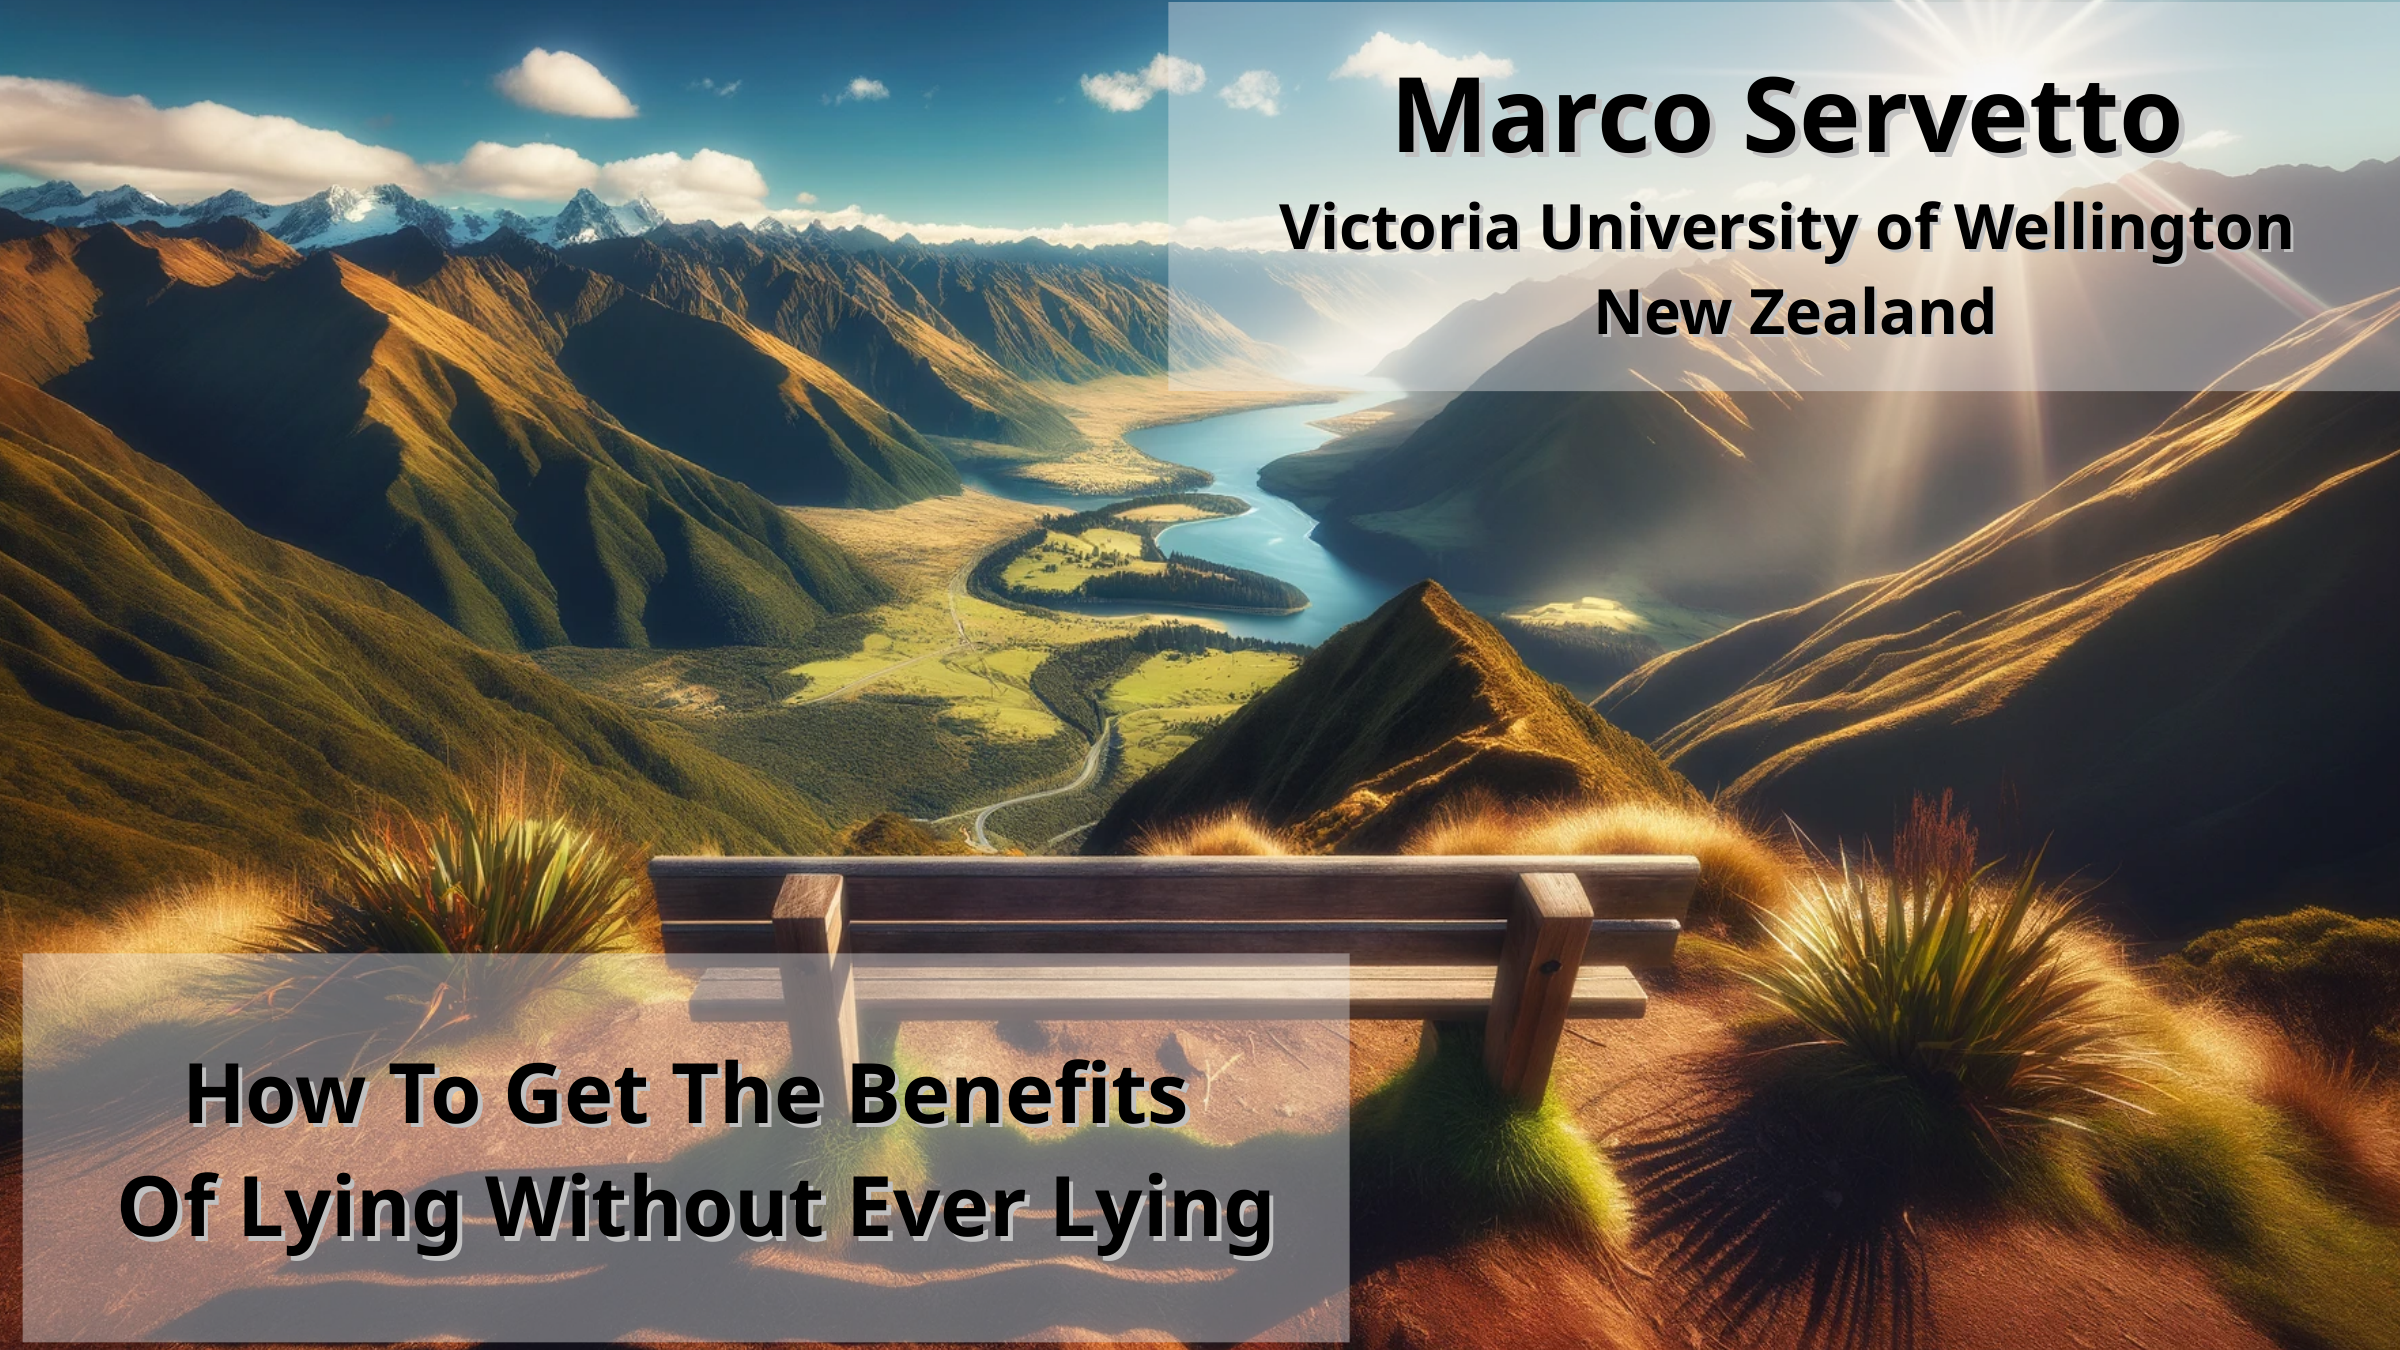

Marco Servetto
Victoria University of Wellington
 New Zealand
How To Get The Benefits
 Of Lying Without Ever Lying